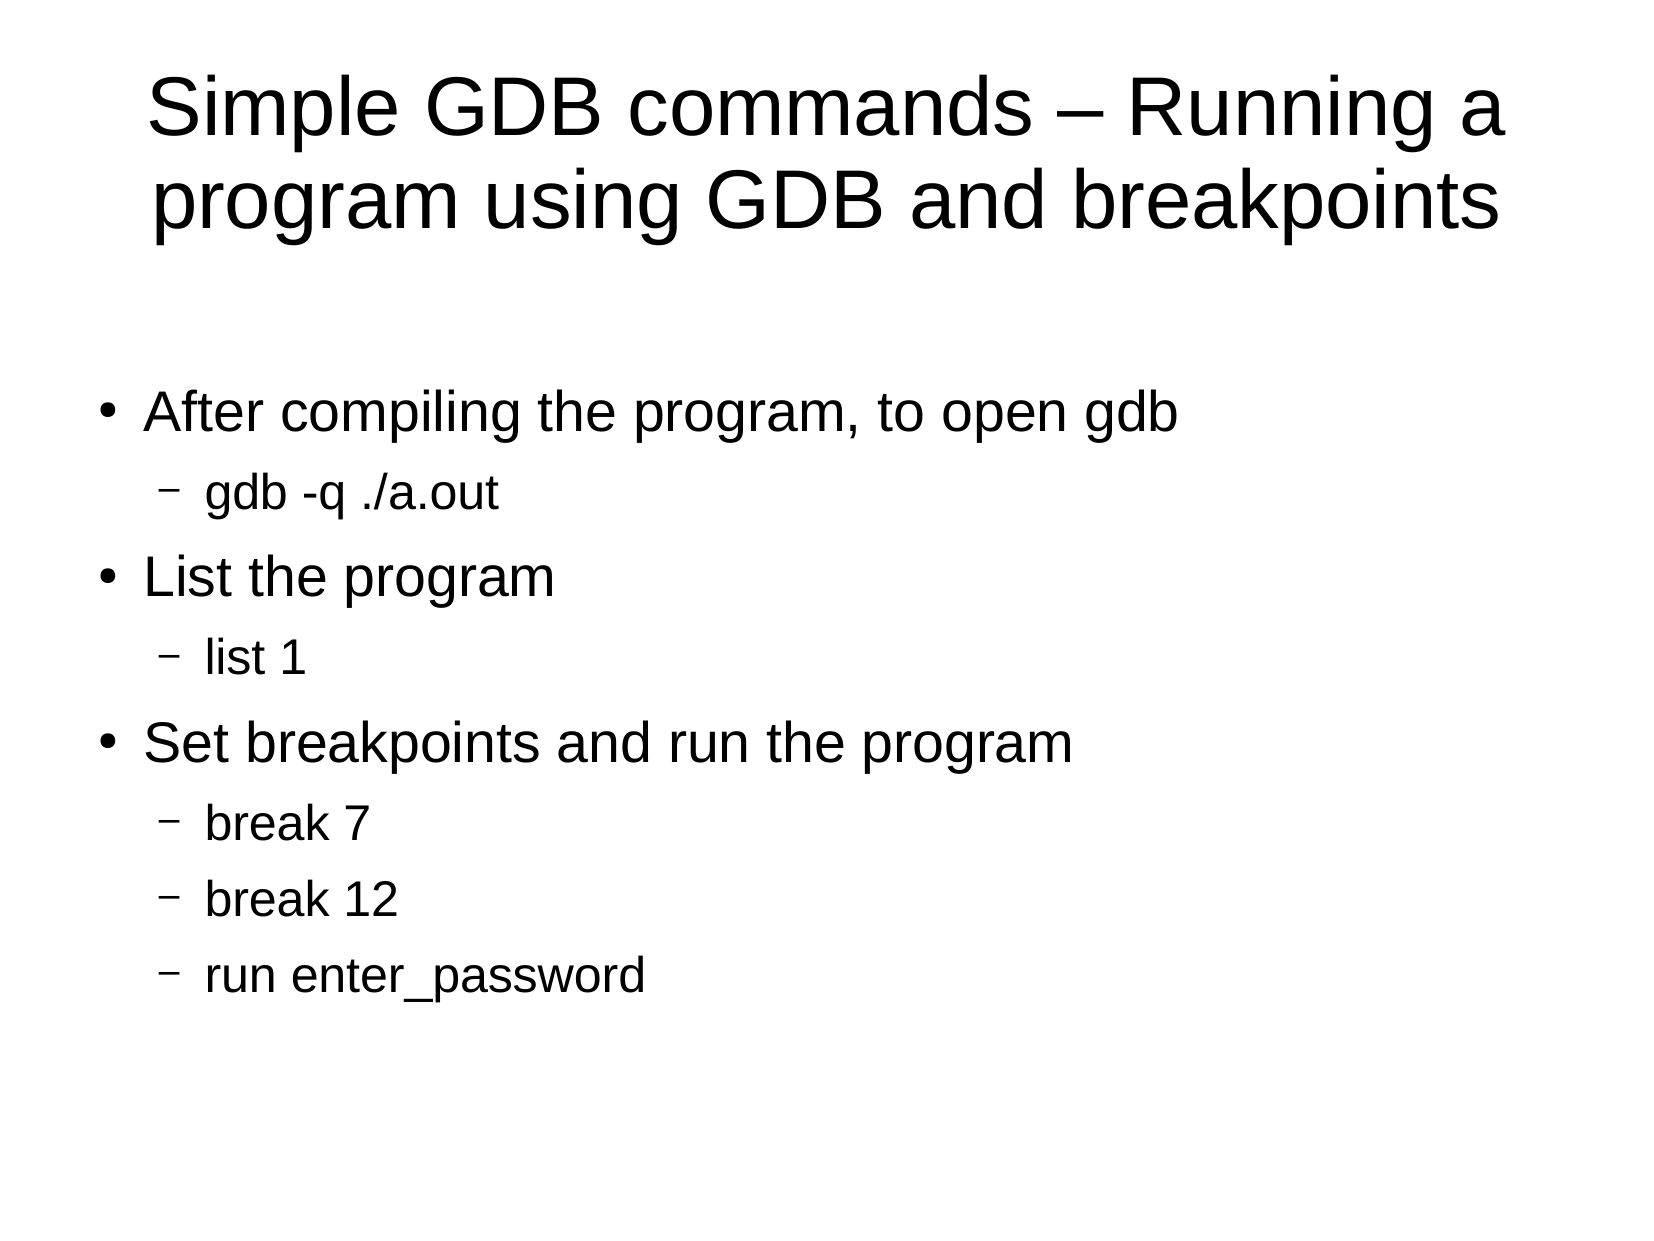

# Simple GDB commands – Running a program using GDB and breakpoints
After compiling the program, to open gdb
gdb -q ./a.out
List the program
list 1
Set breakpoints and run the program
break 7
break 12
run enter_password